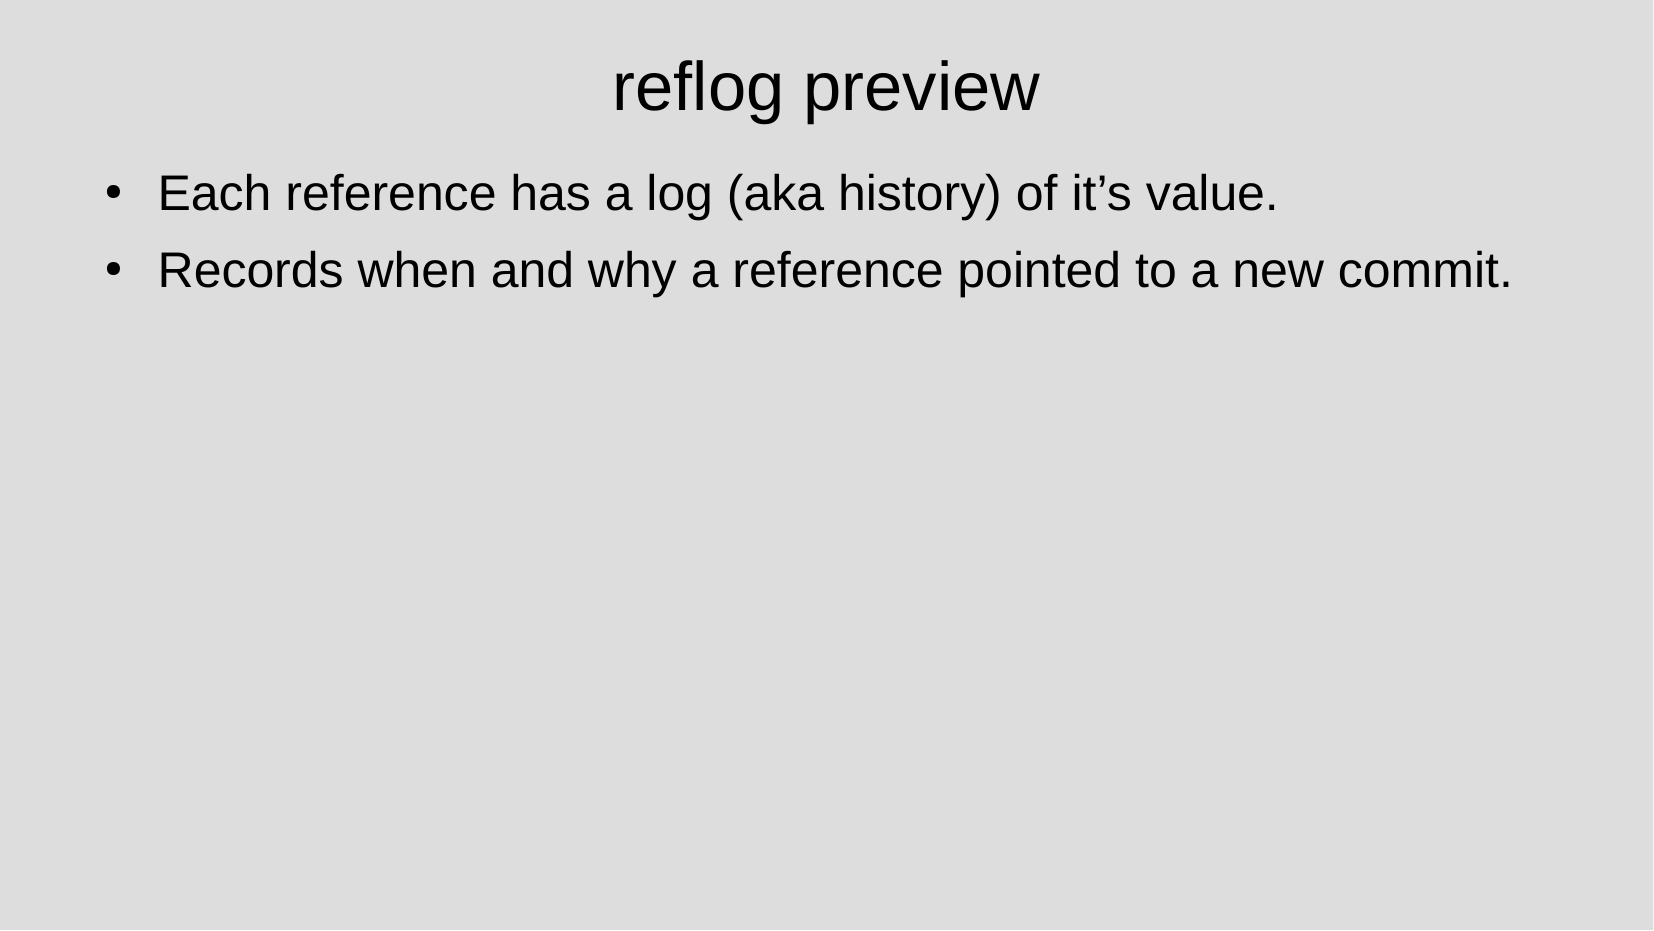

# reflog preview
Each reference has a log (aka history) of it’s value.
Records when and why a reference pointed to a new commit.